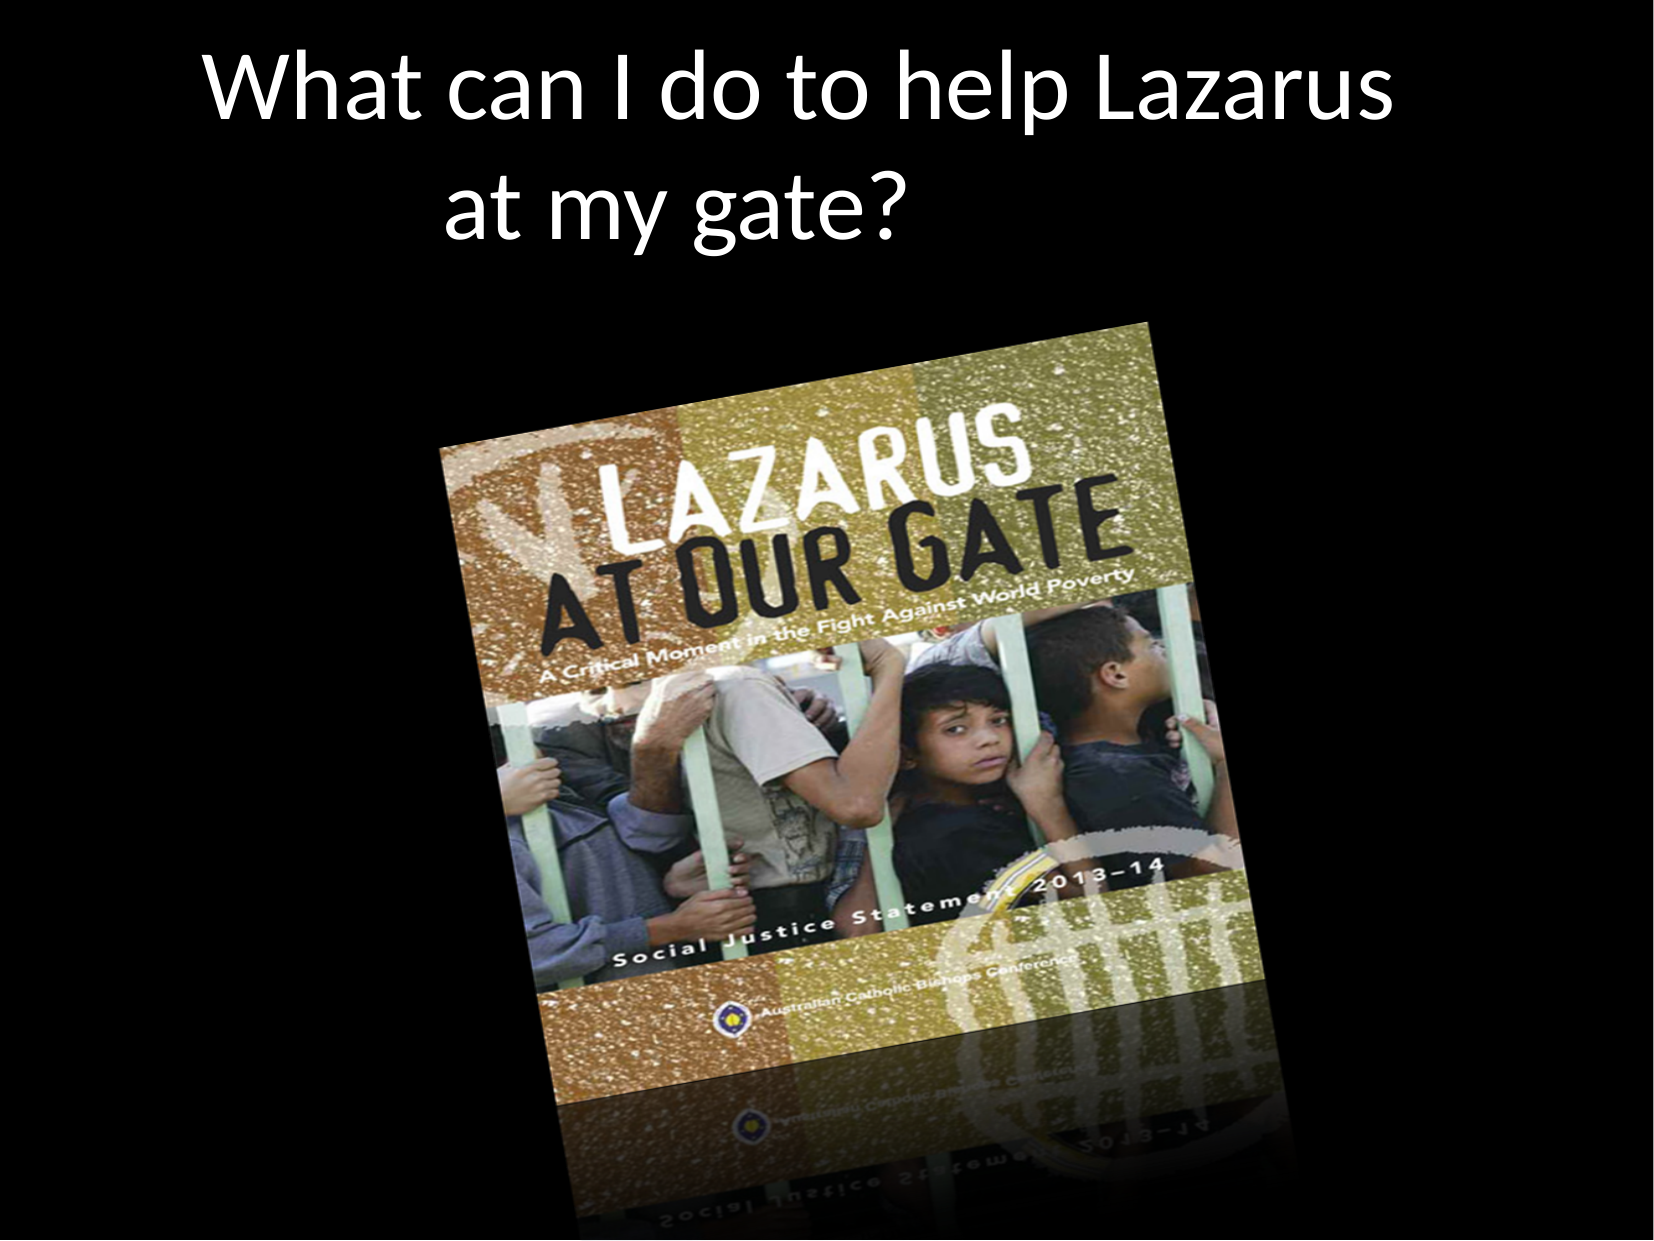

What can I do to help Lazarus
			at my gate?ep in …and a roof over your head …You are richer than 75 %
of the world’s population …